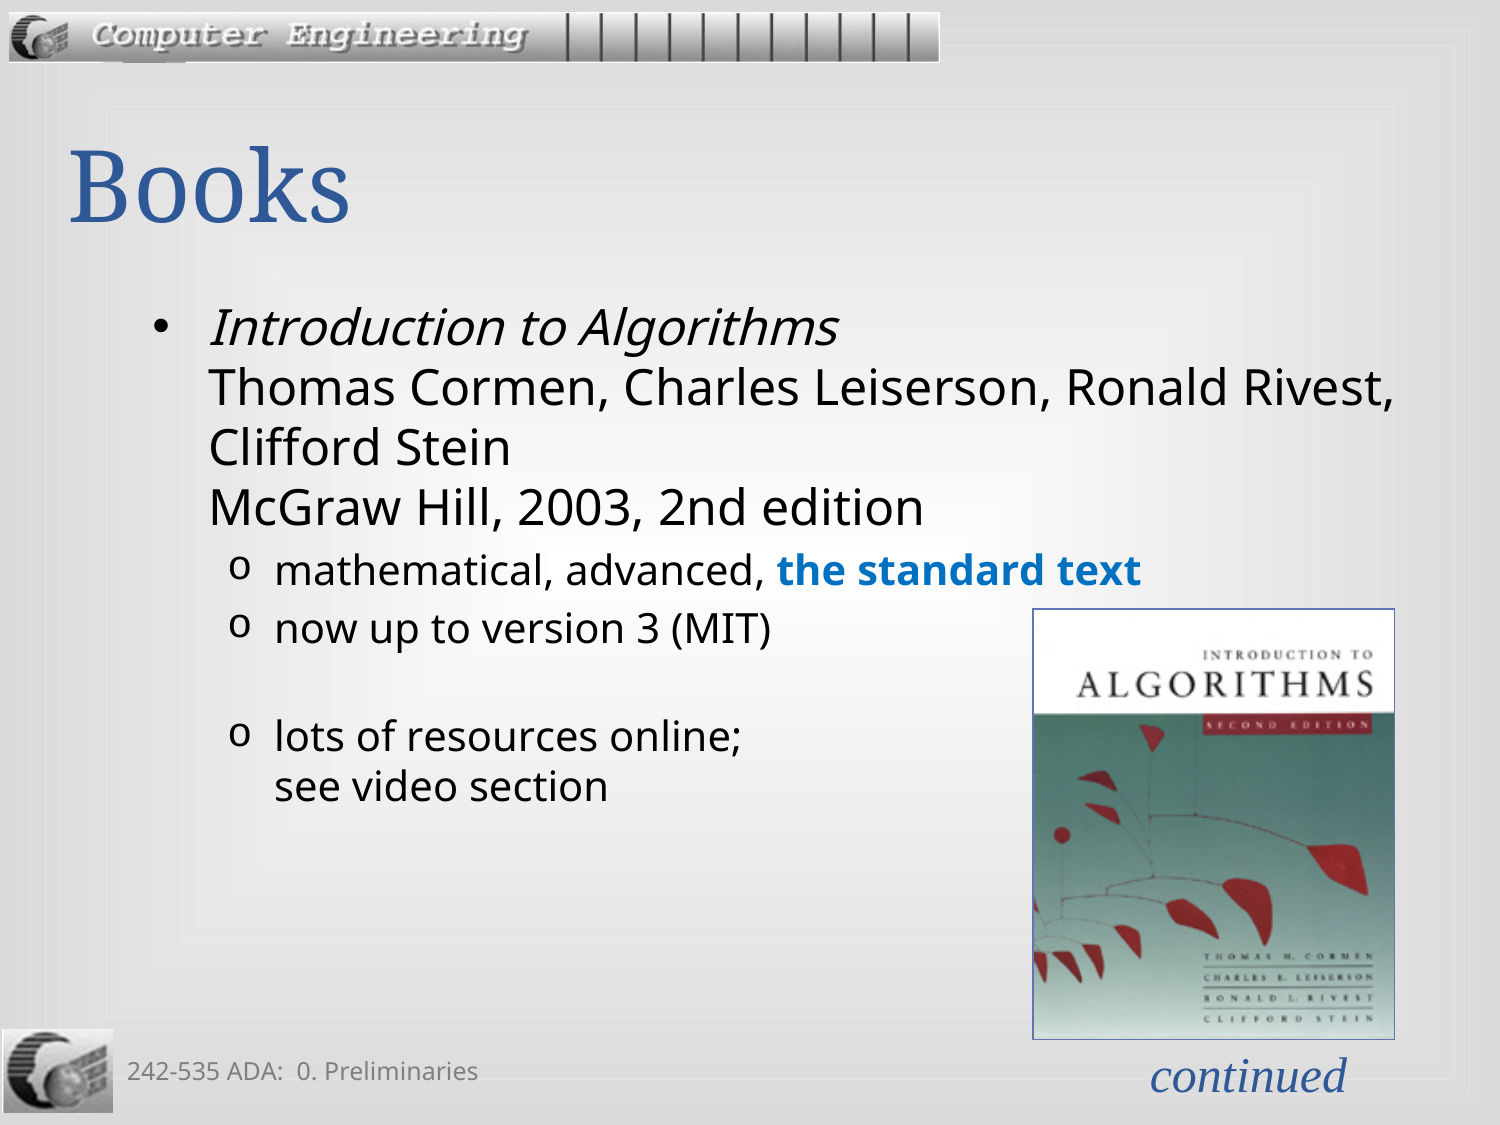

Books
Introduction to Algorithms
Thomas Cormen, Charles Leiserson, Ronald Rivest, Clifford Stein
McGraw Hill, 2003, 2nd edition
mathematical, advanced, the standard text
now up to version 3 (MIT)
lots of resources online;
see video section
continued